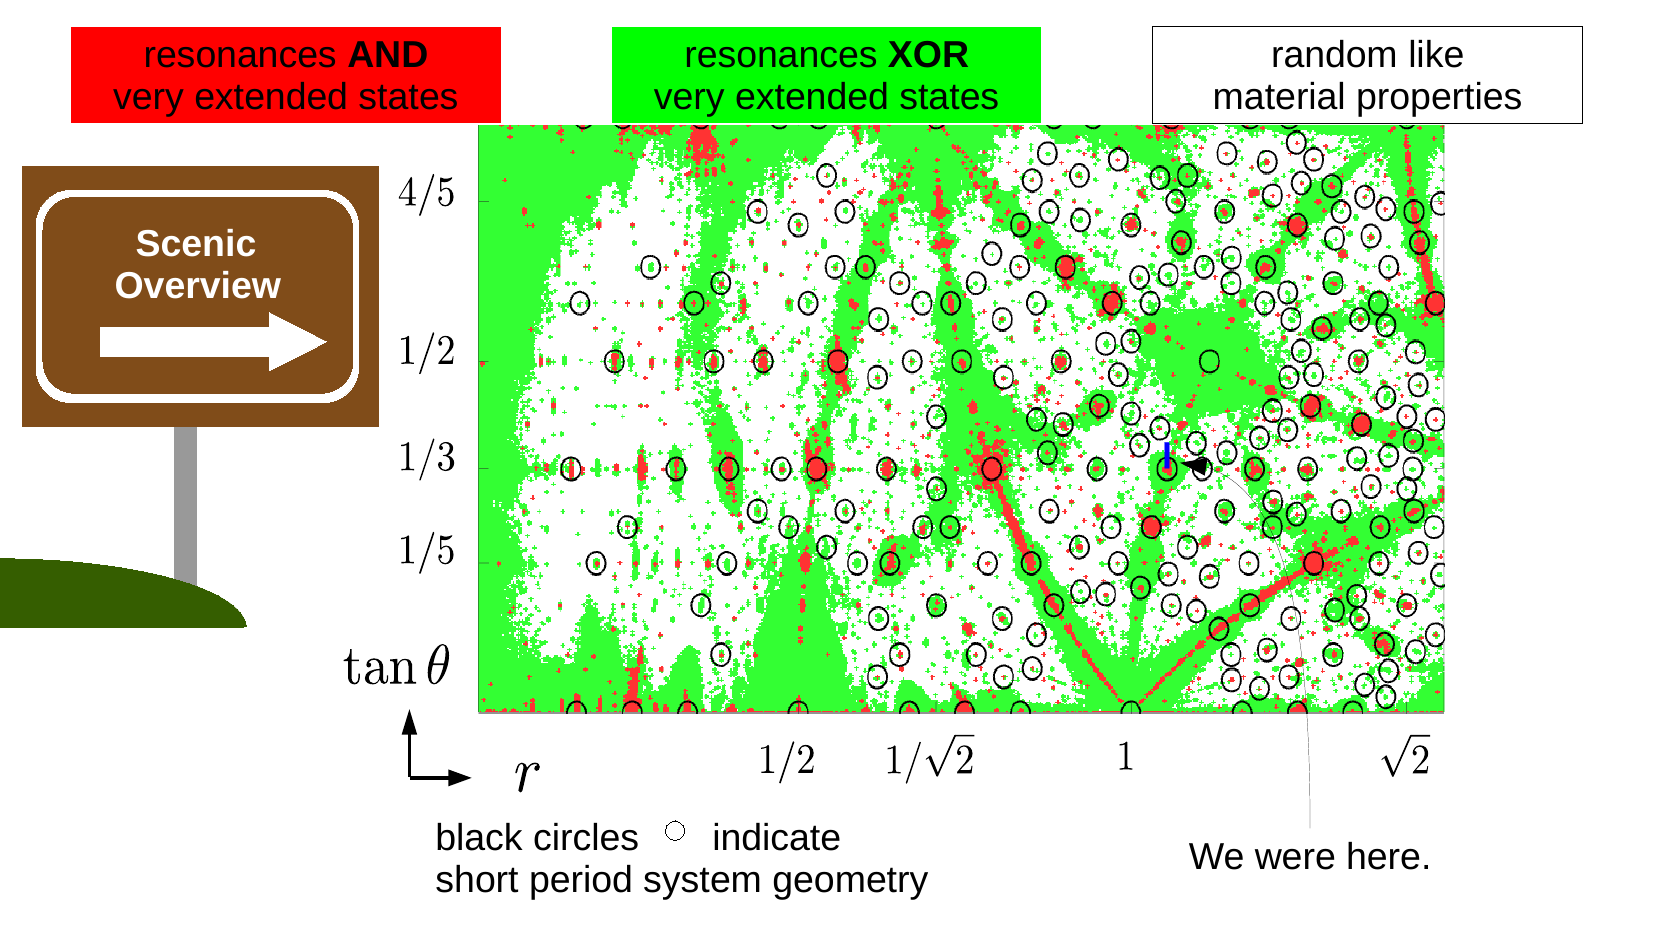

resonances AND
very extended states
resonances XOR
very extended states
random like
material properties
 Scenic
Overview
black circles indicate
short period system geometry
We were here.